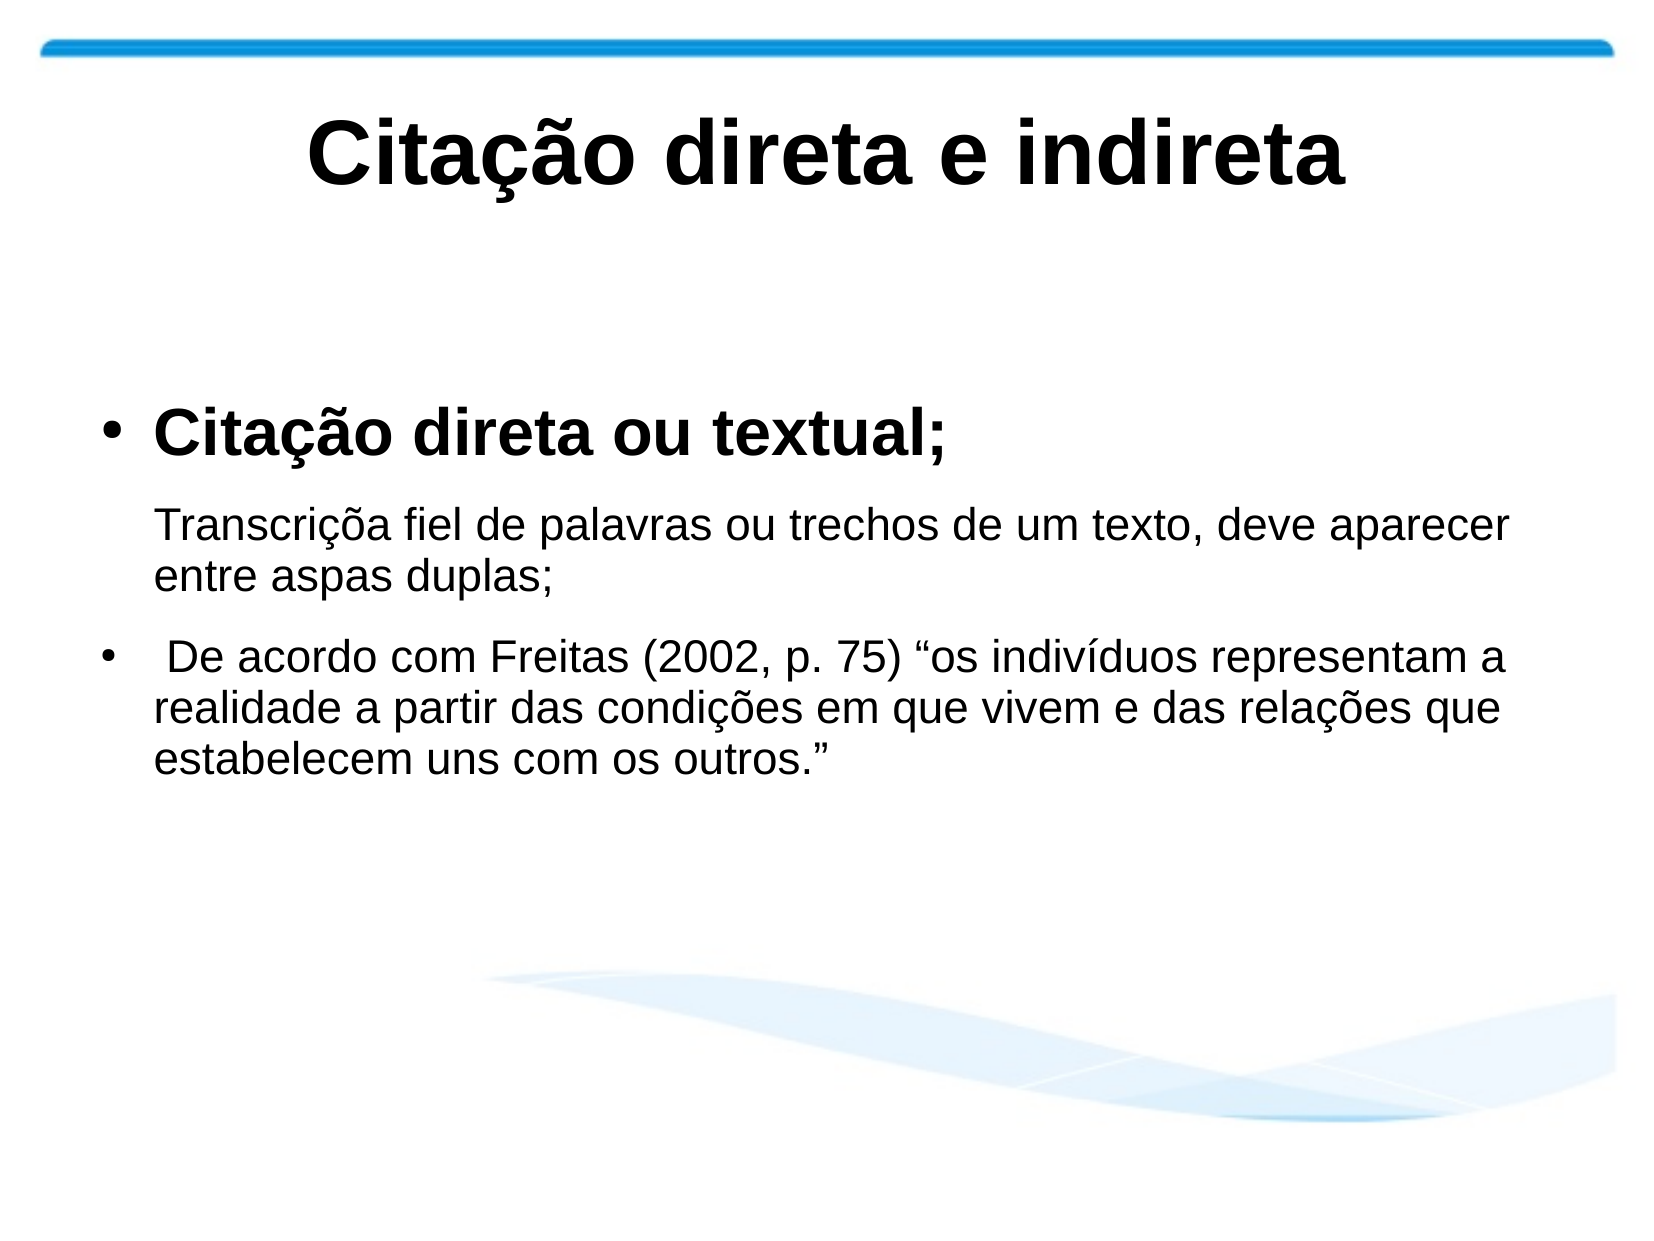

# Citação direta e indireta
Citação direta ou textual;
Transcriçõa fiel de palavras ou trechos de um texto, deve aparecer entre aspas duplas;
 De acordo com Freitas (2002, p. 75) “os indivíduos representam a realidade a partir das condições em que vivem e das relações que estabelecem uns com os outros.”